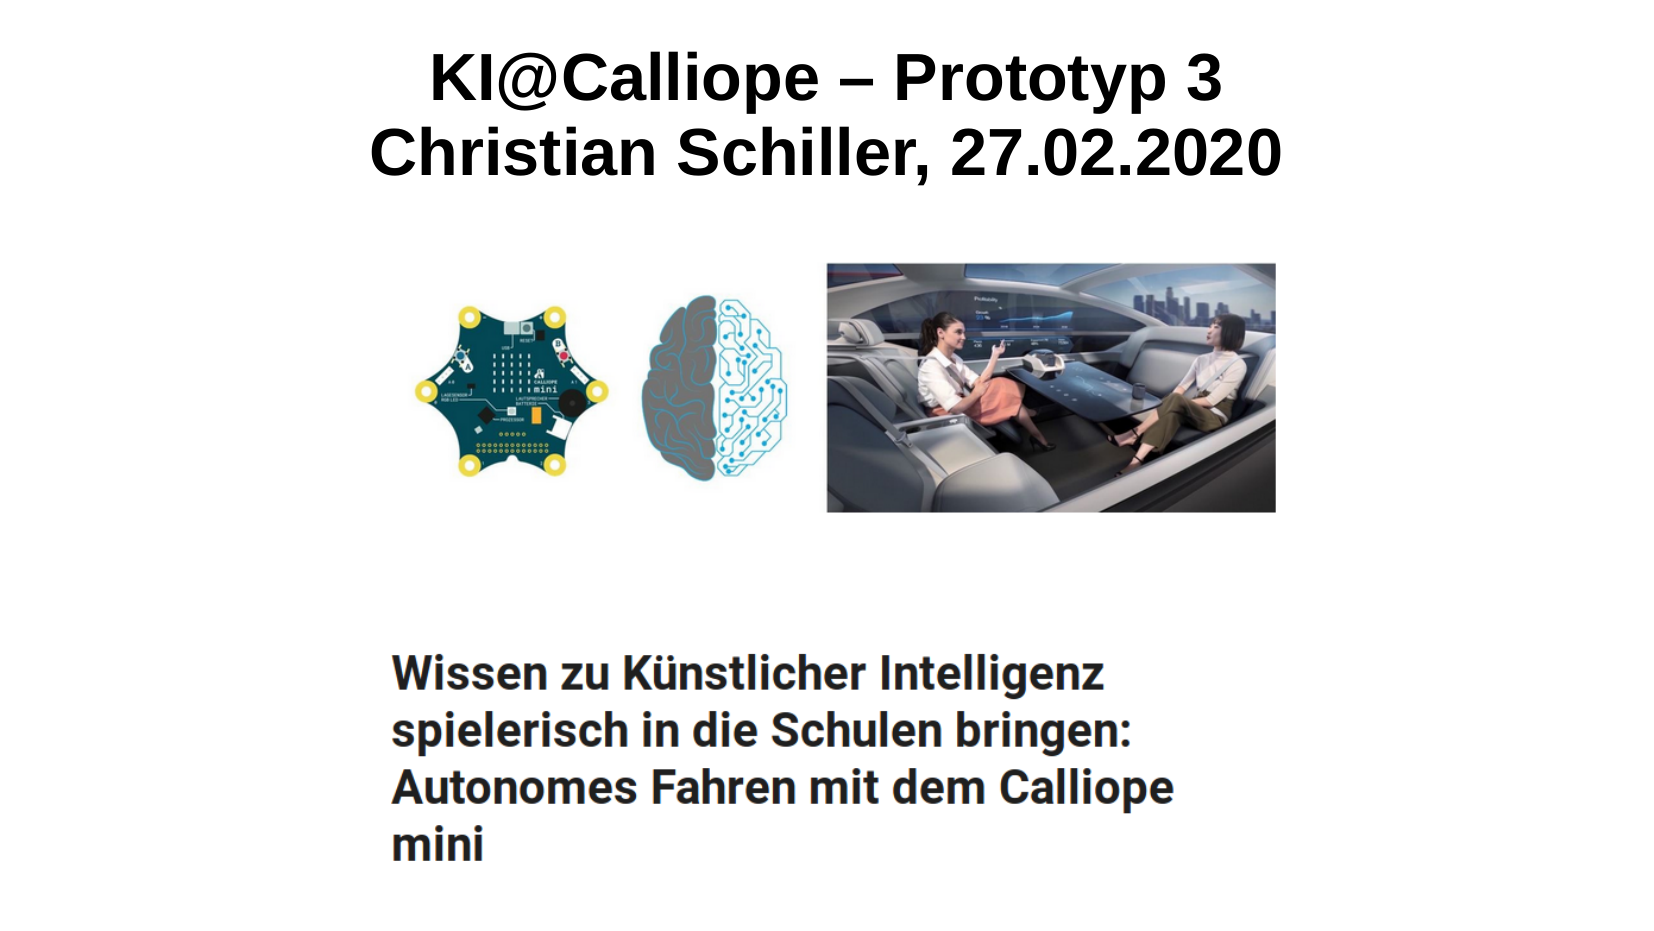

# KI@Calliope – Prototyp 3 Christian Schiller, 27.02.2020